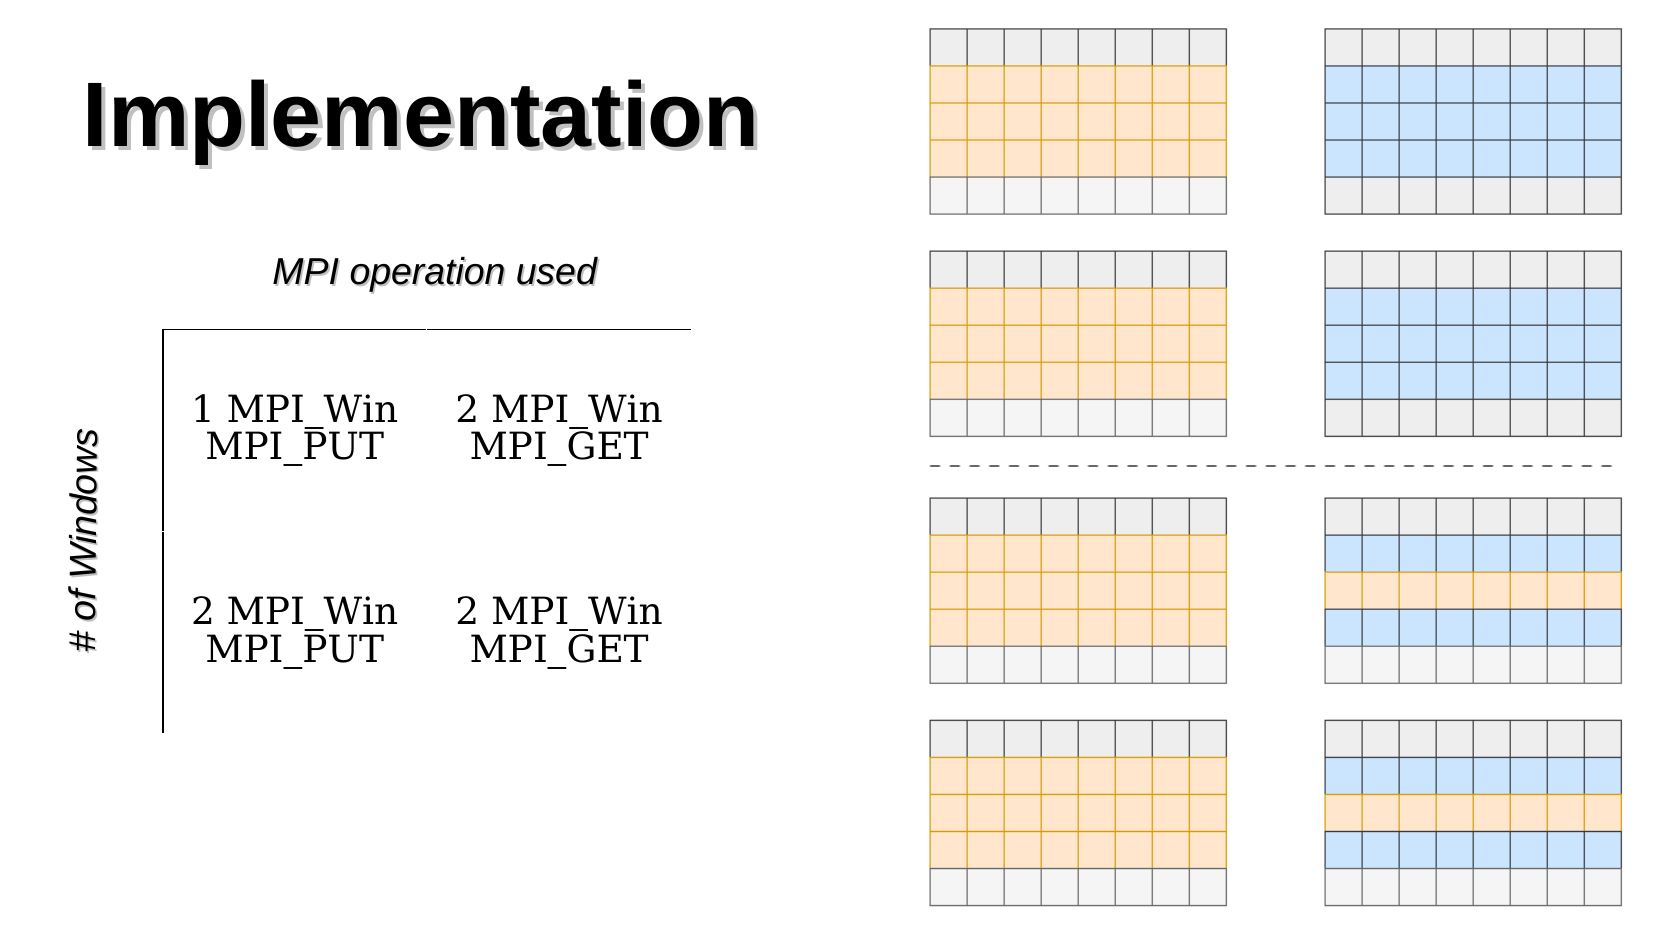

# Implementation
MPI operation used
| 1 MPI\_Win MPI\_PUT | 2 MPI\_Win MPI\_GET |
| --- | --- |
| 2 MPI\_Win MPI\_PUT | 2 MPI\_Win MPI\_GET |
# of Windows